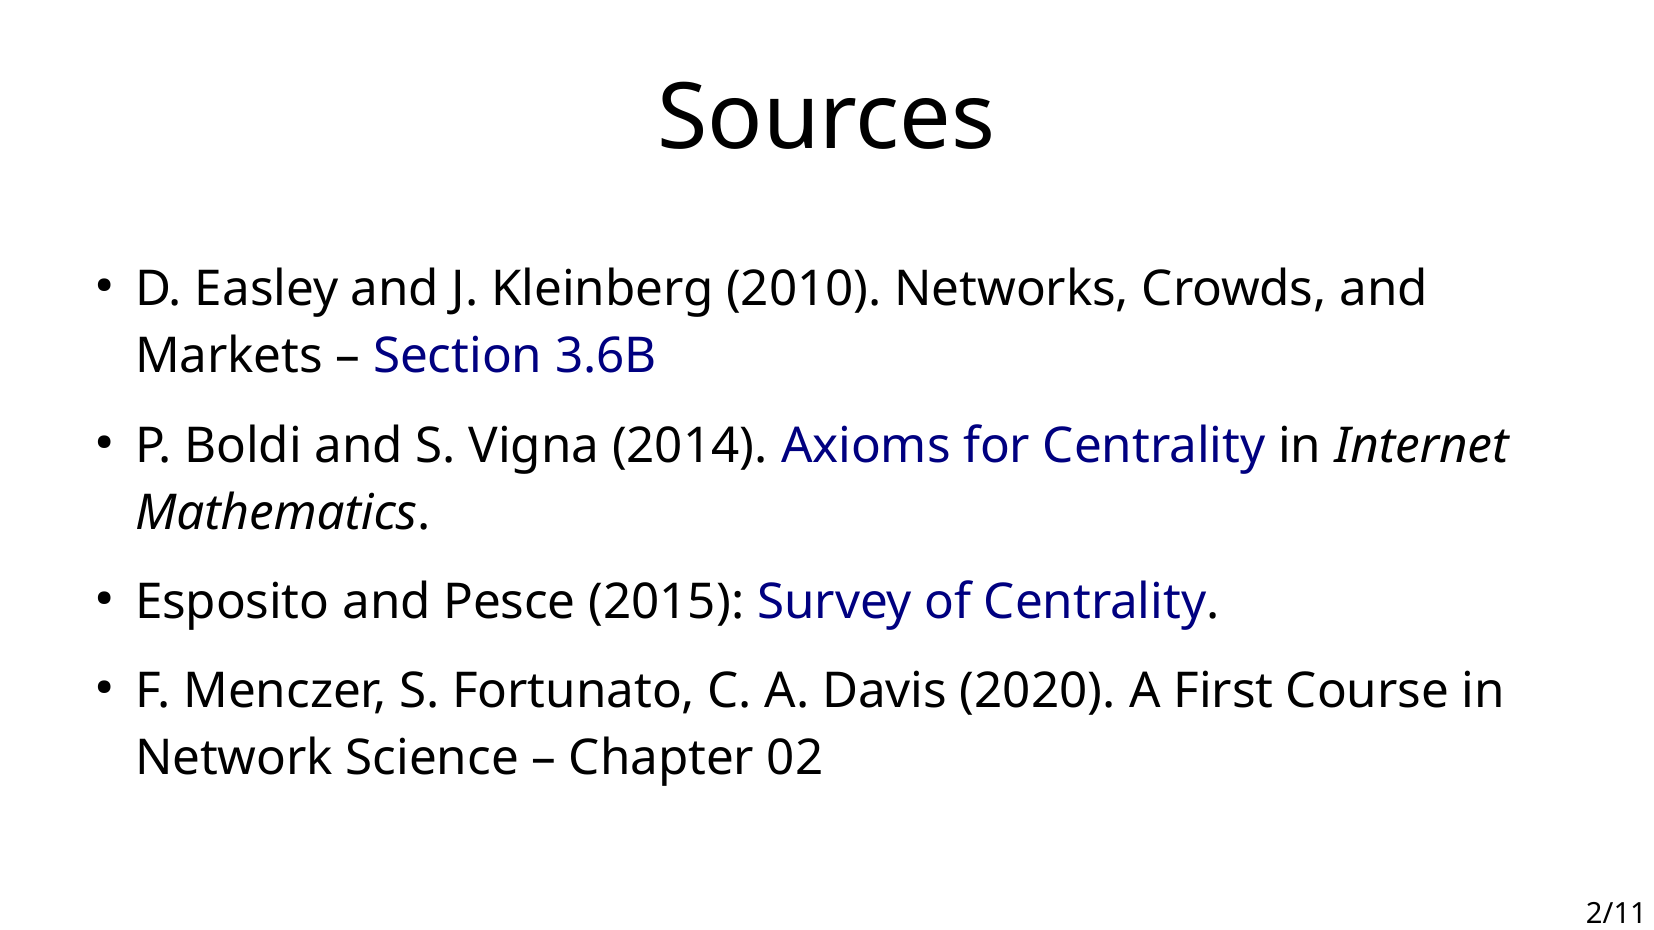

# Sources
D. Easley and J. Kleinberg (2010). Networks, Crowds, and Markets – Section 3.6B
P. Boldi and S. Vigna (2014). Axioms for Centrality in Internet Mathematics.
Esposito and Pesce (2015): Survey of Centrality.
F. Menczer, S. Fortunato, C. A. Davis (2020). A First Course in Network Science – Chapter 02
2